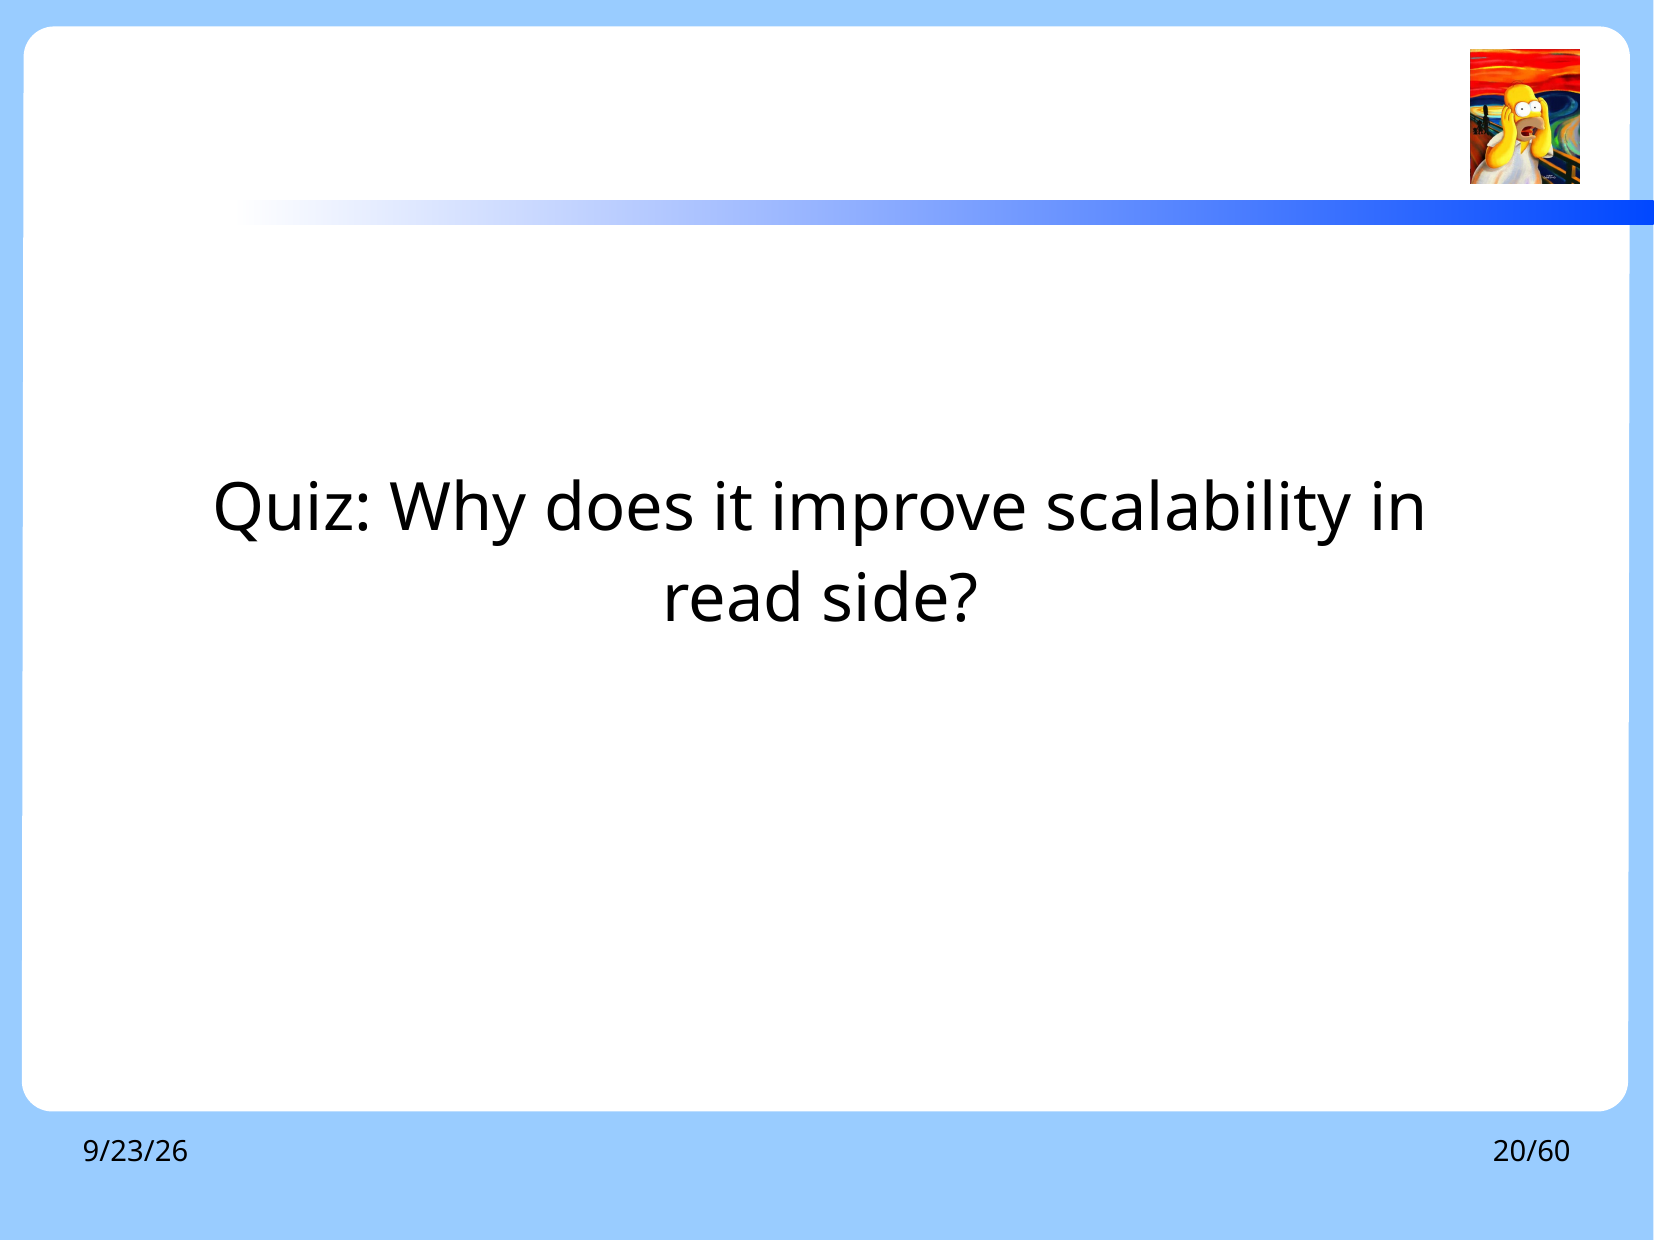

# Quiz: Why does it improve scalability in read side?
20